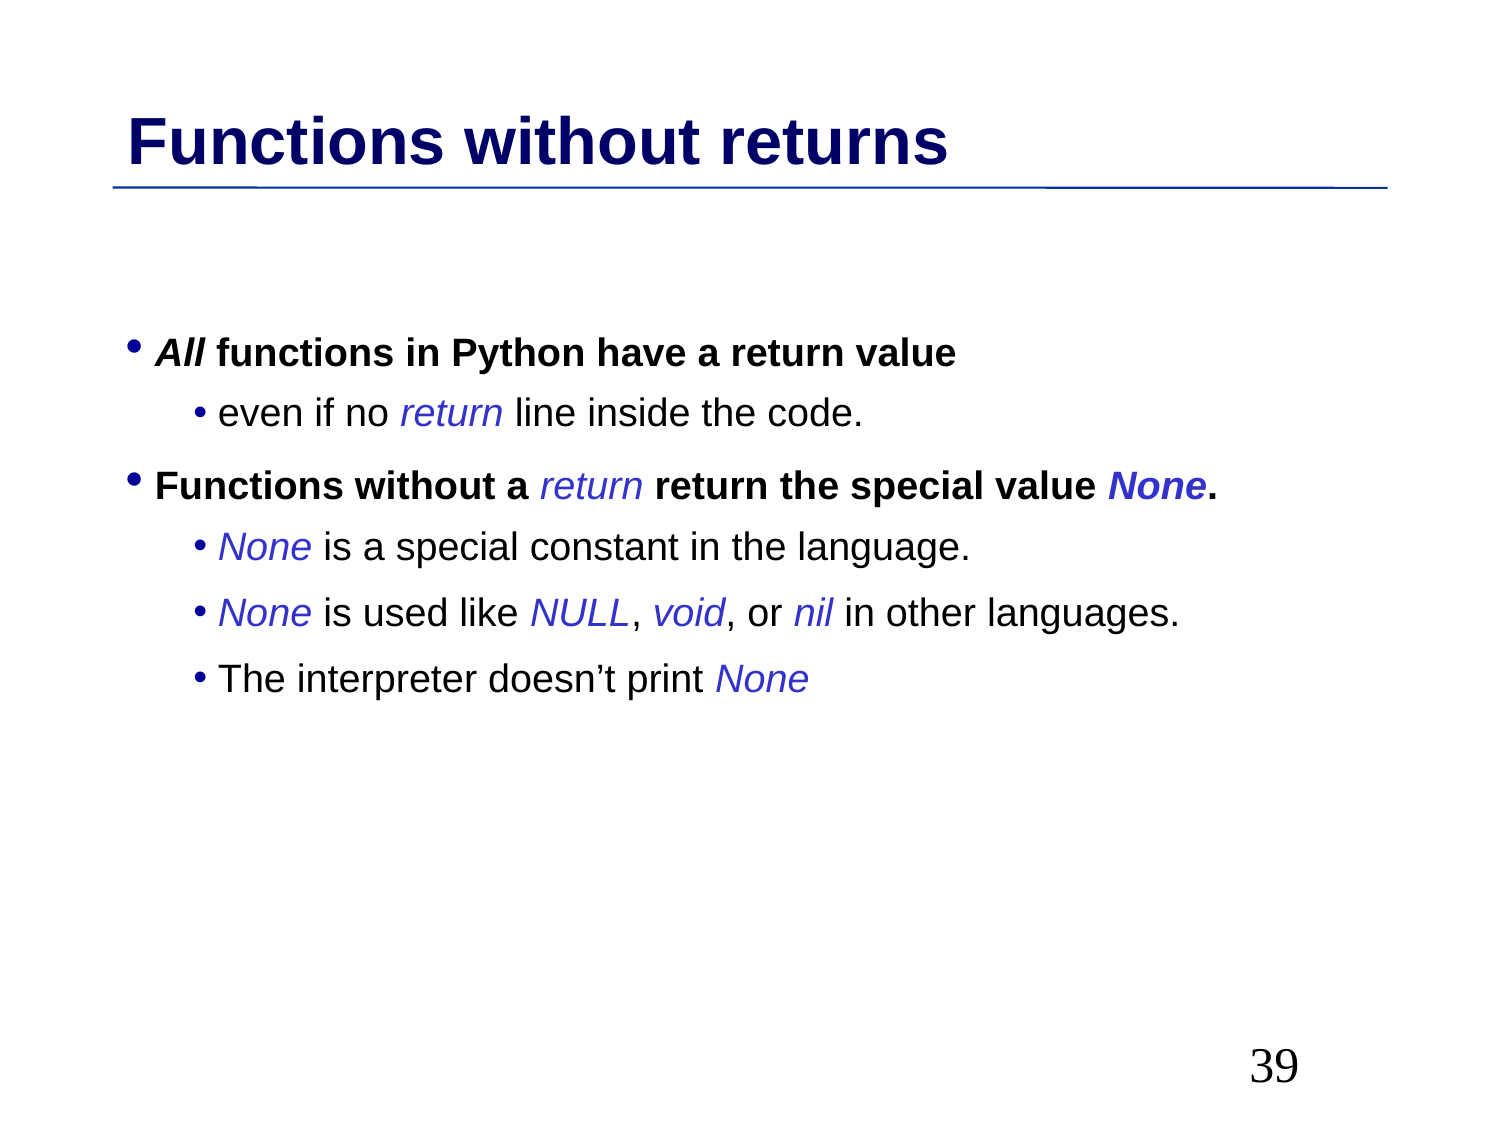

# Functions without returns
 All functions in Python have a return value
 even if no return line inside the code.
 Functions without a return return the special value None.
 None is a special constant in the language.
 None is used like NULL, void, or nil in other languages.
 The interpreter doesn’t print None